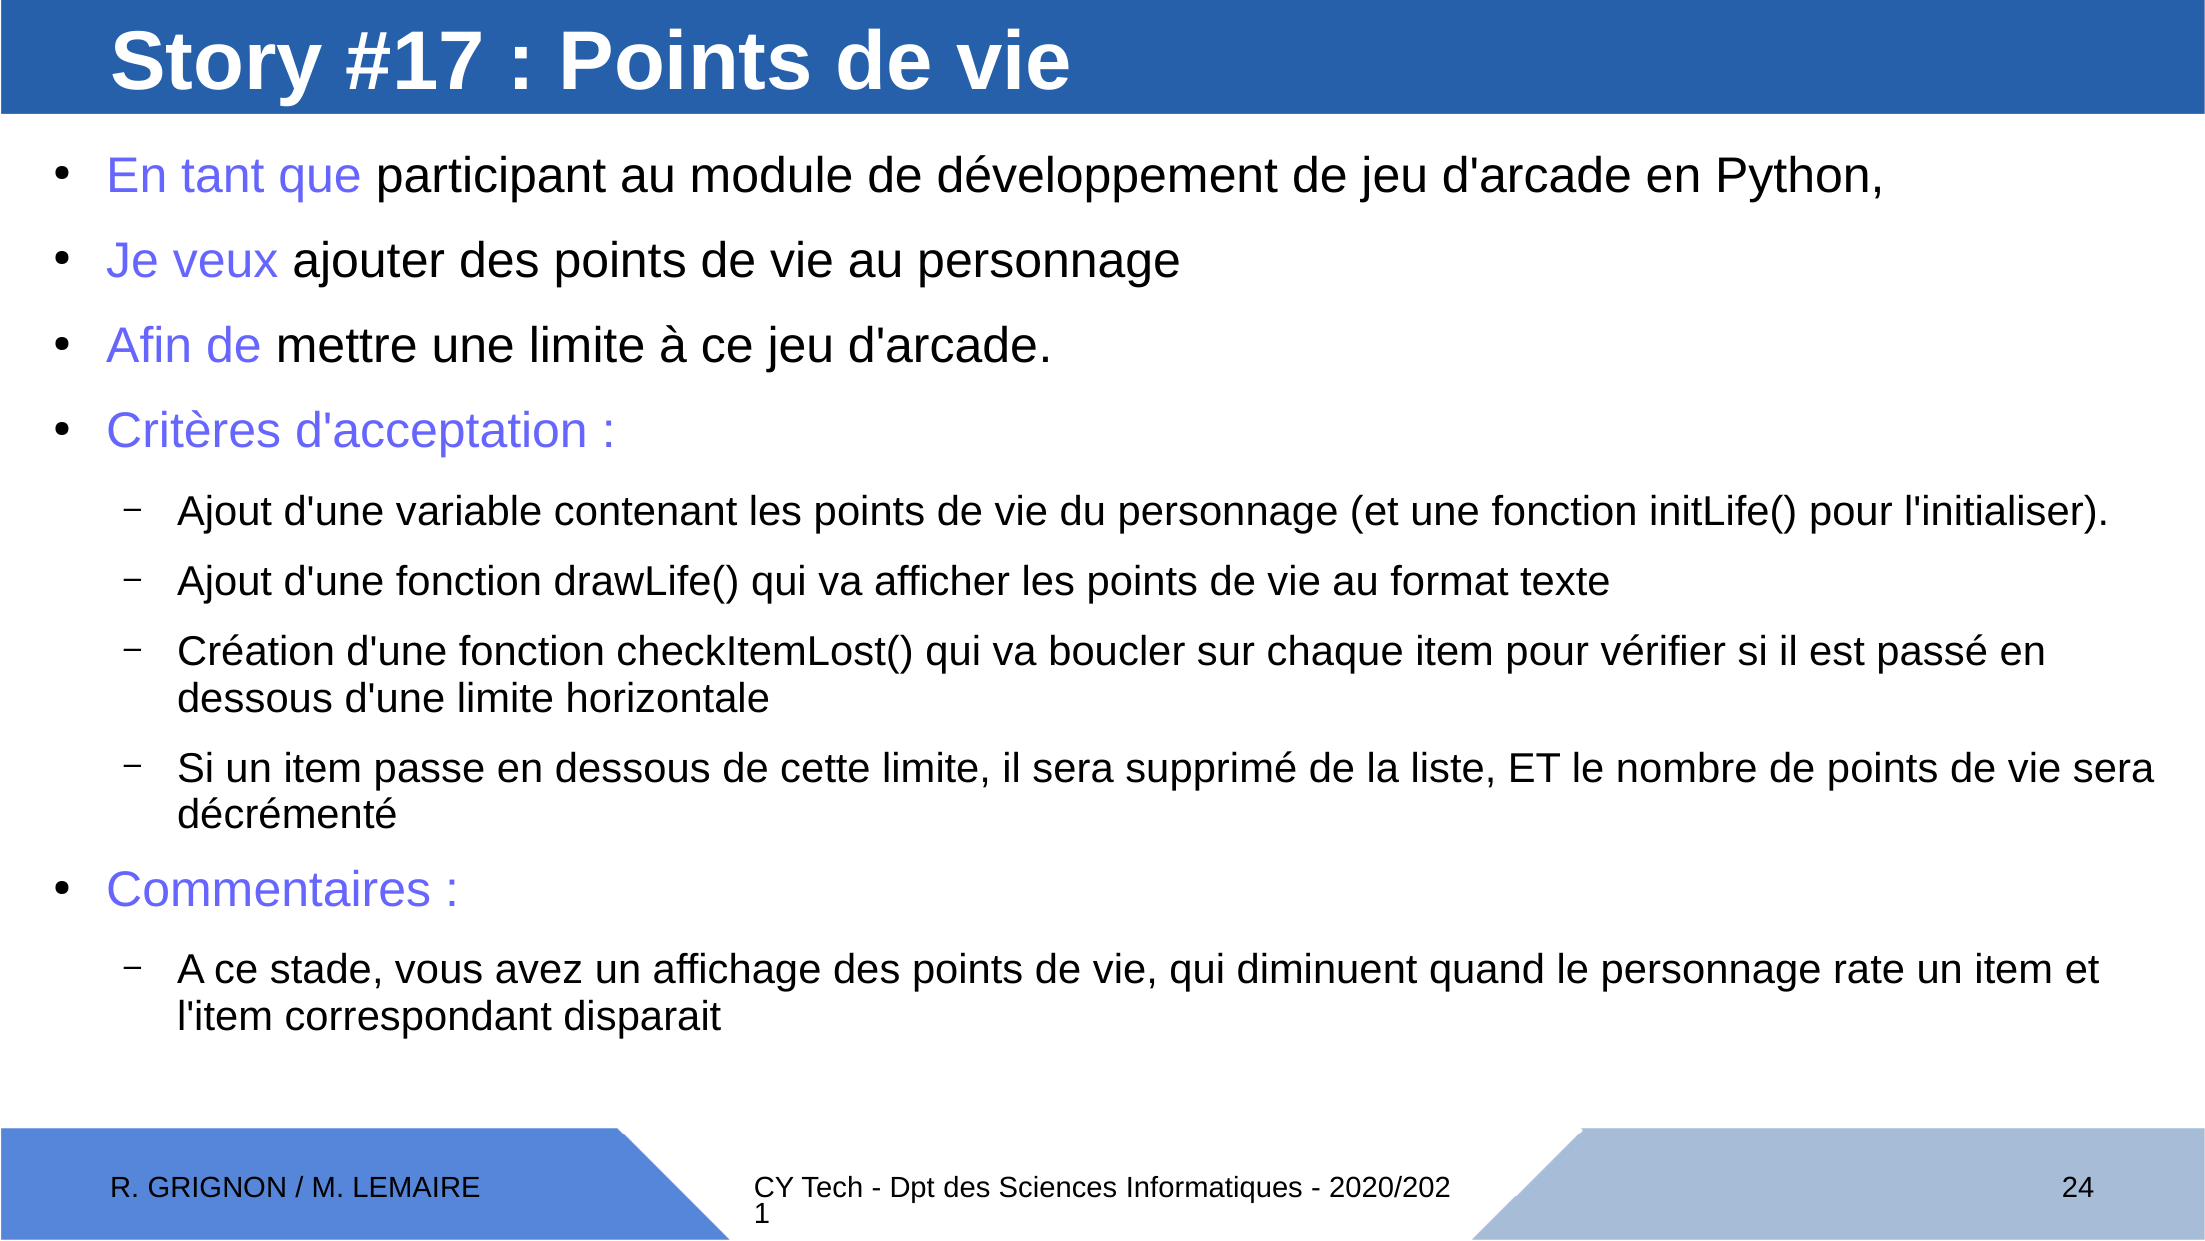

# Story #17 : Points de vie
En tant que participant au module de développement de jeu d'arcade en Python,
Je veux ajouter des points de vie au personnage
Afin de mettre une limite à ce jeu d'arcade.
Critères d'acceptation :
Ajout d'une variable contenant les points de vie du personnage (et une fonction initLife() pour l'initialiser).
Ajout d'une fonction drawLife() qui va afficher les points de vie au format texte
Création d'une fonction checkItemLost() qui va boucler sur chaque item pour vérifier si il est passé en dessous d'une limite horizontale
Si un item passe en dessous de cette limite, il sera supprimé de la liste, ET le nombre de points de vie sera décrémenté
Commentaires :
A ce stade, vous avez un affichage des points de vie, qui diminuent quand le personnage rate un item et l'item correspondant disparait
R. GRIGNON / M. LEMAIRE
CY Tech - Dpt des Sciences Informatiques - 2020/2021
24